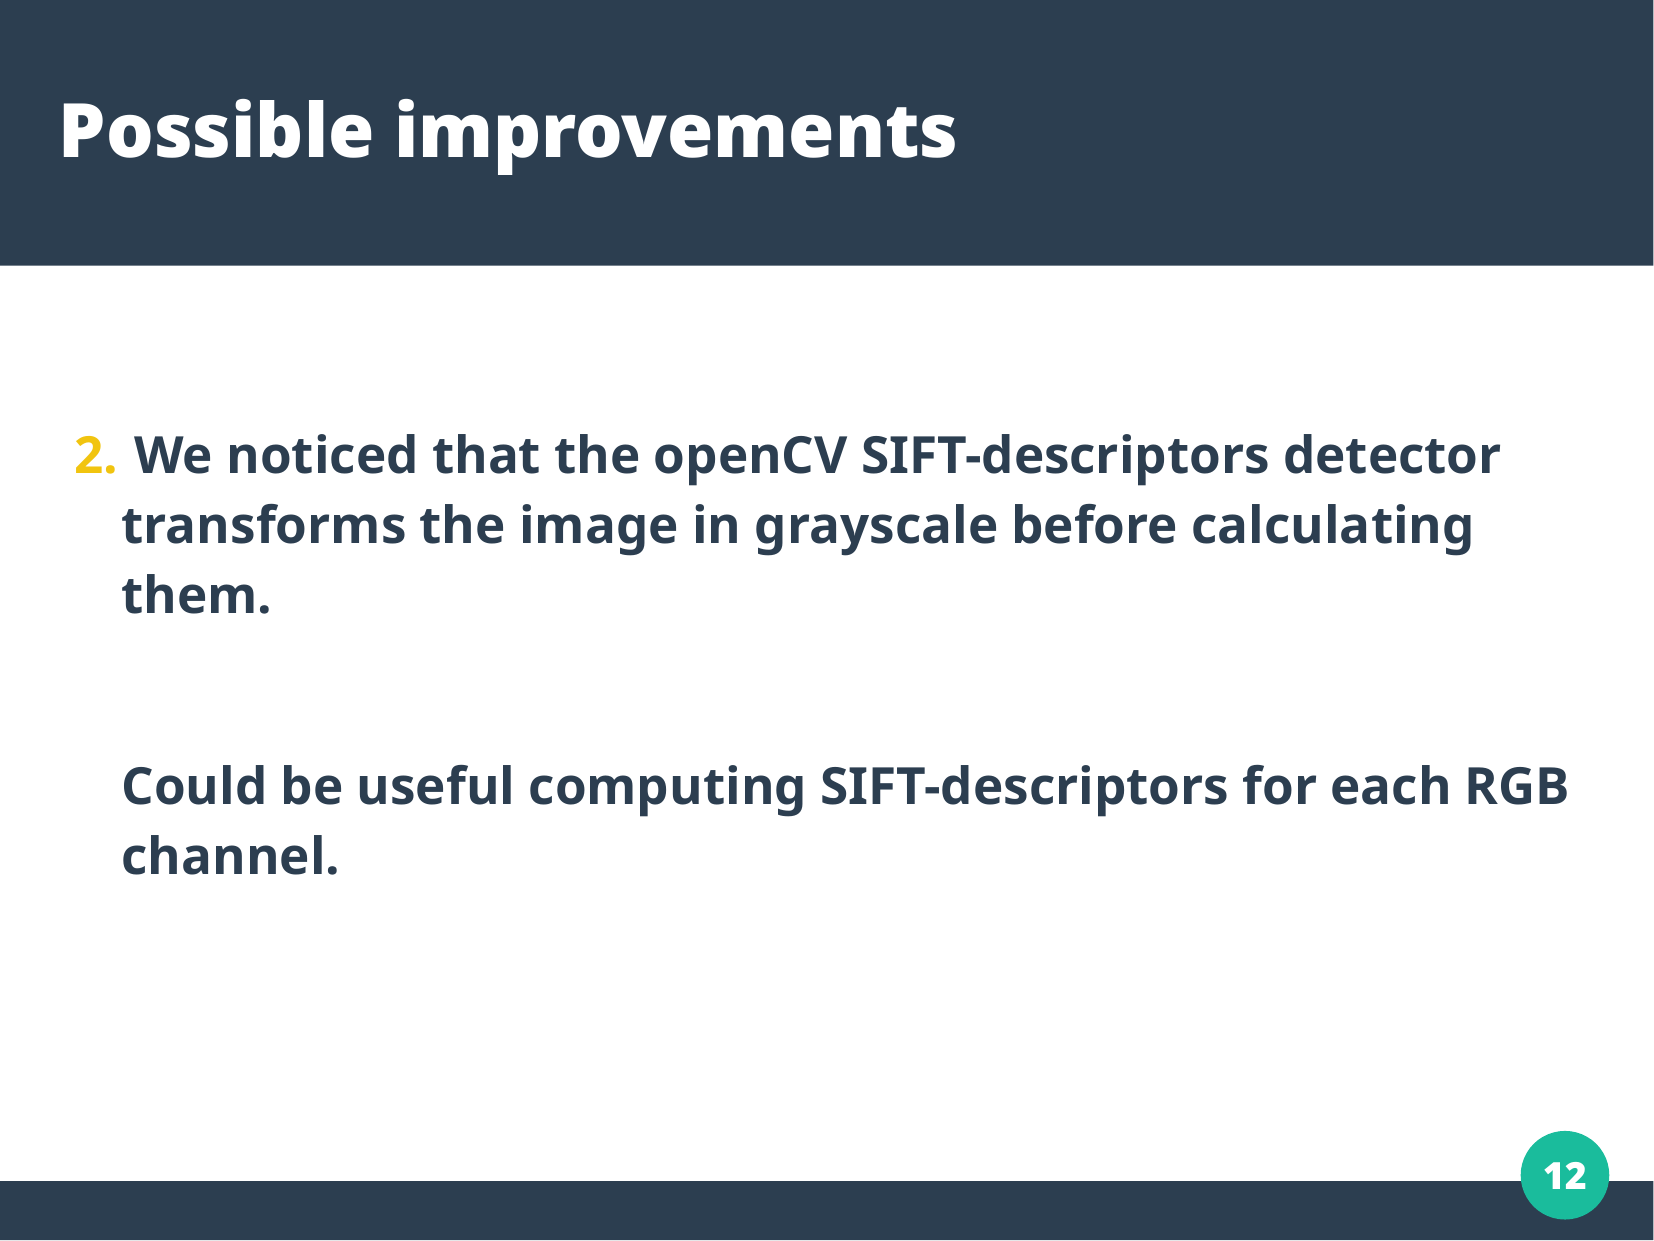

# Possible improvements
 We noticed that the openCV SIFT-descriptors detector transforms the image in grayscale before calculating them.
Could be useful computing SIFT-descriptors for each RGB channel.
12